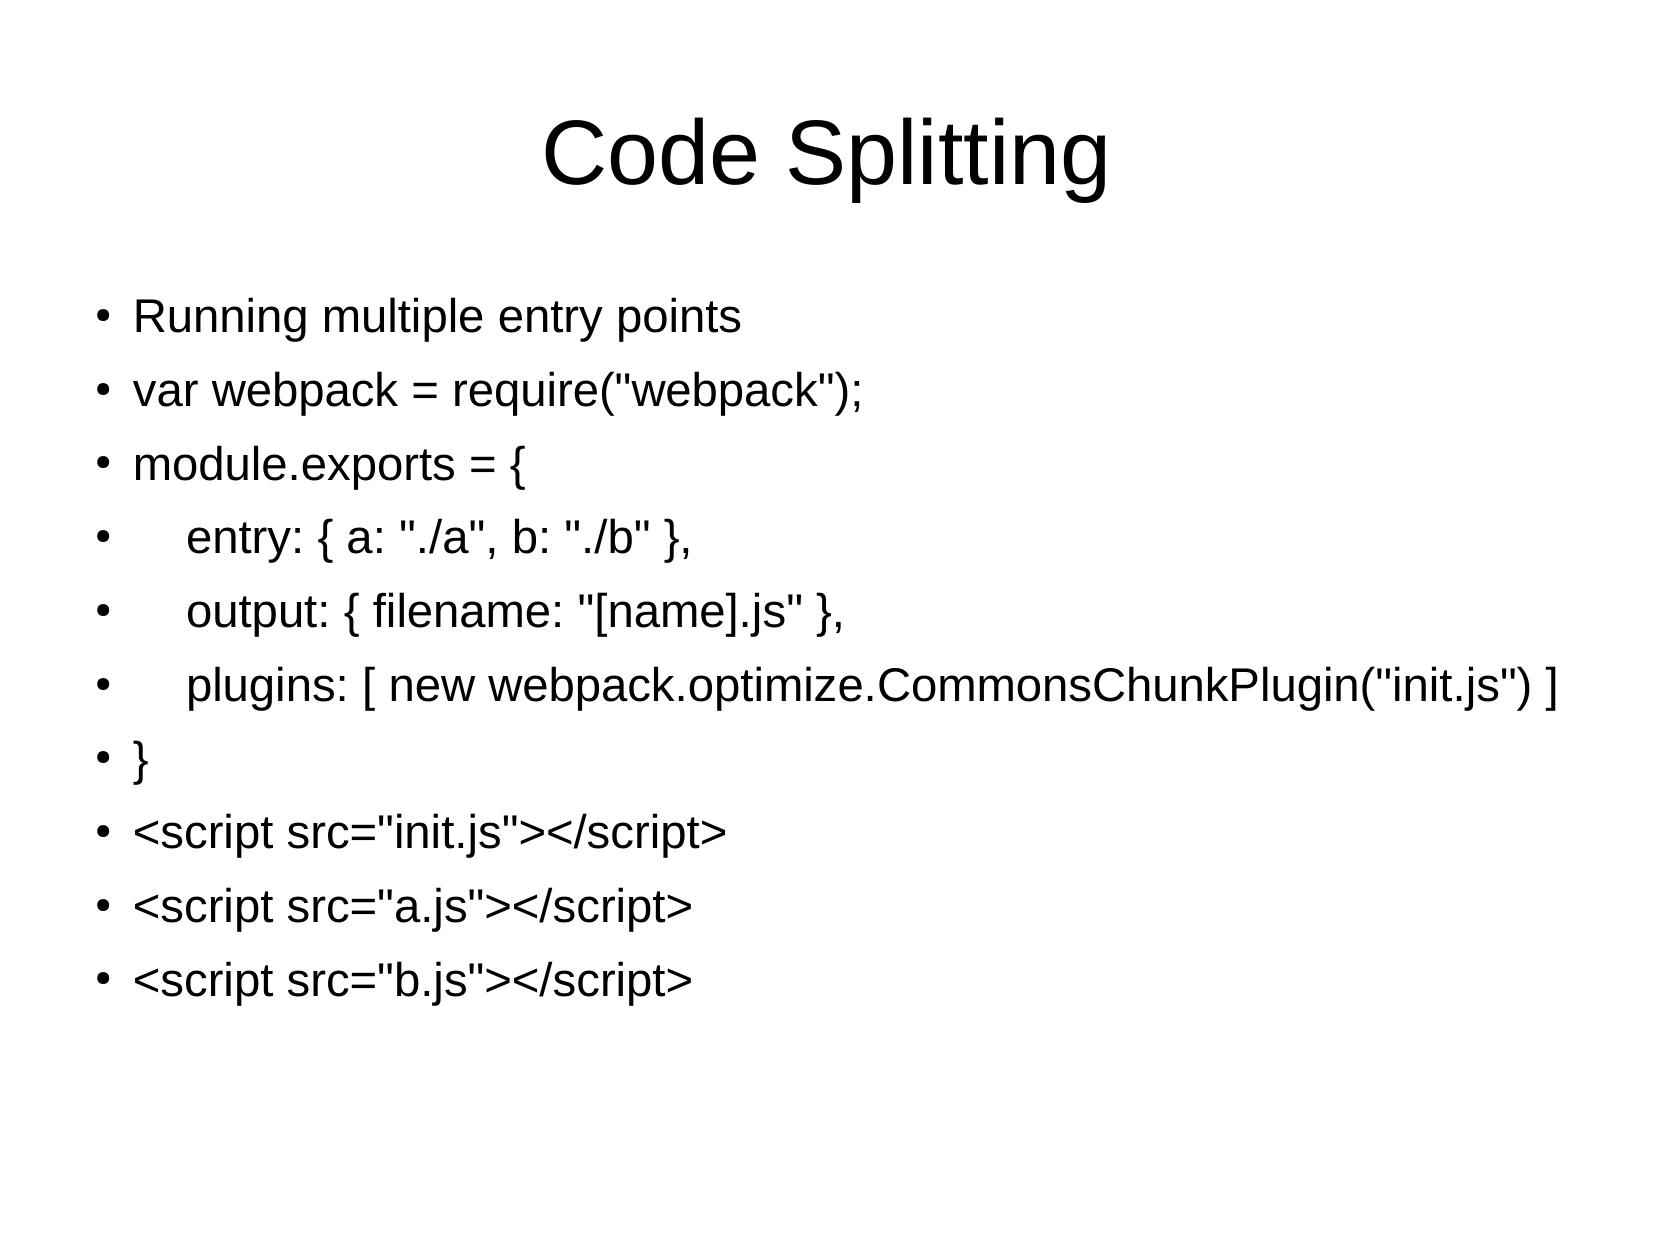

# Code Splitting
Running multiple entry points
var webpack = require("webpack");
module.exports = {
 entry: { a: "./a", b: "./b" },
 output: { filename: "[name].js" },
 plugins: [ new webpack.optimize.CommonsChunkPlugin("init.js") ]
}
<script src="init.js"></script>
<script src="a.js"></script>
<script src="b.js"></script>